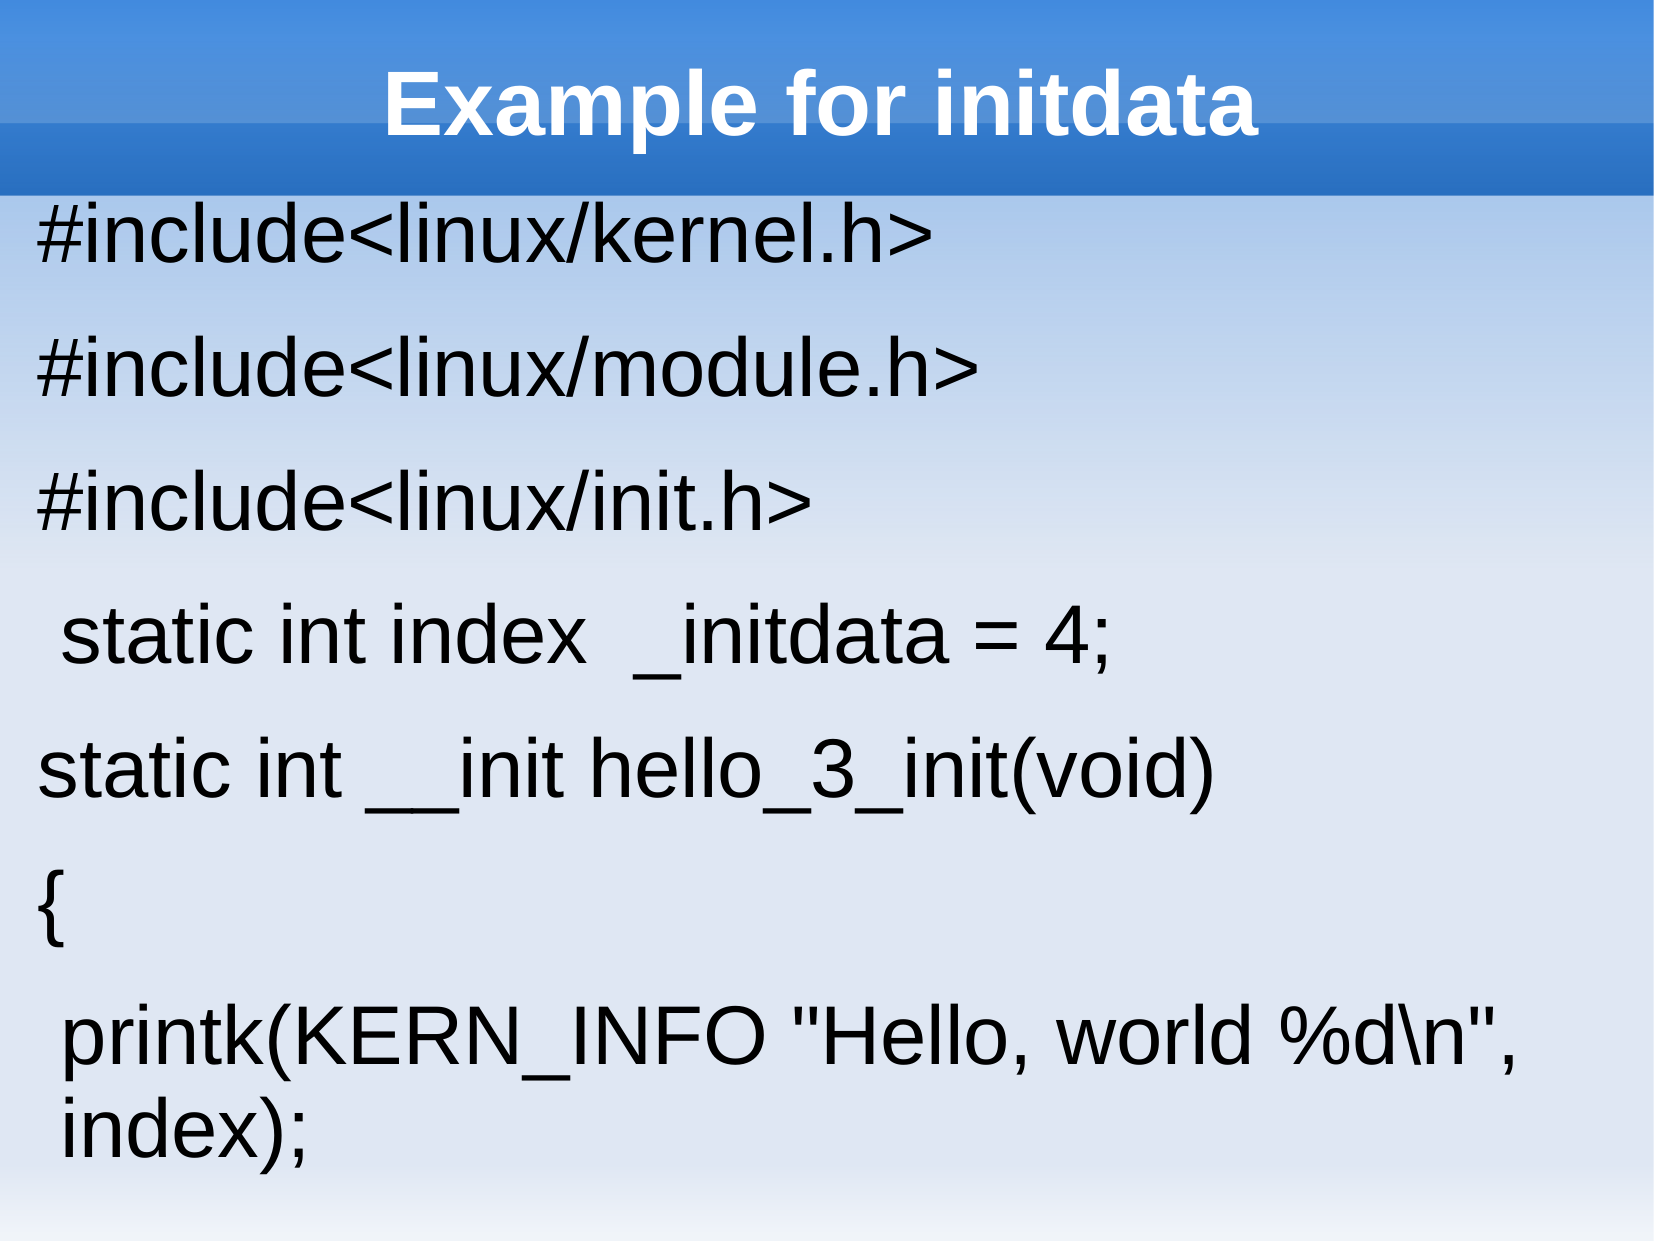

# Example for initdata
#include<linux/kernel.h>
#include<linux/module.h>
#include<linux/init.h>
 static int index _initdata = 4;
static int __init hello_3_init(void)
{
 printk(KERN_INFO "Hello, world %d\n", index);